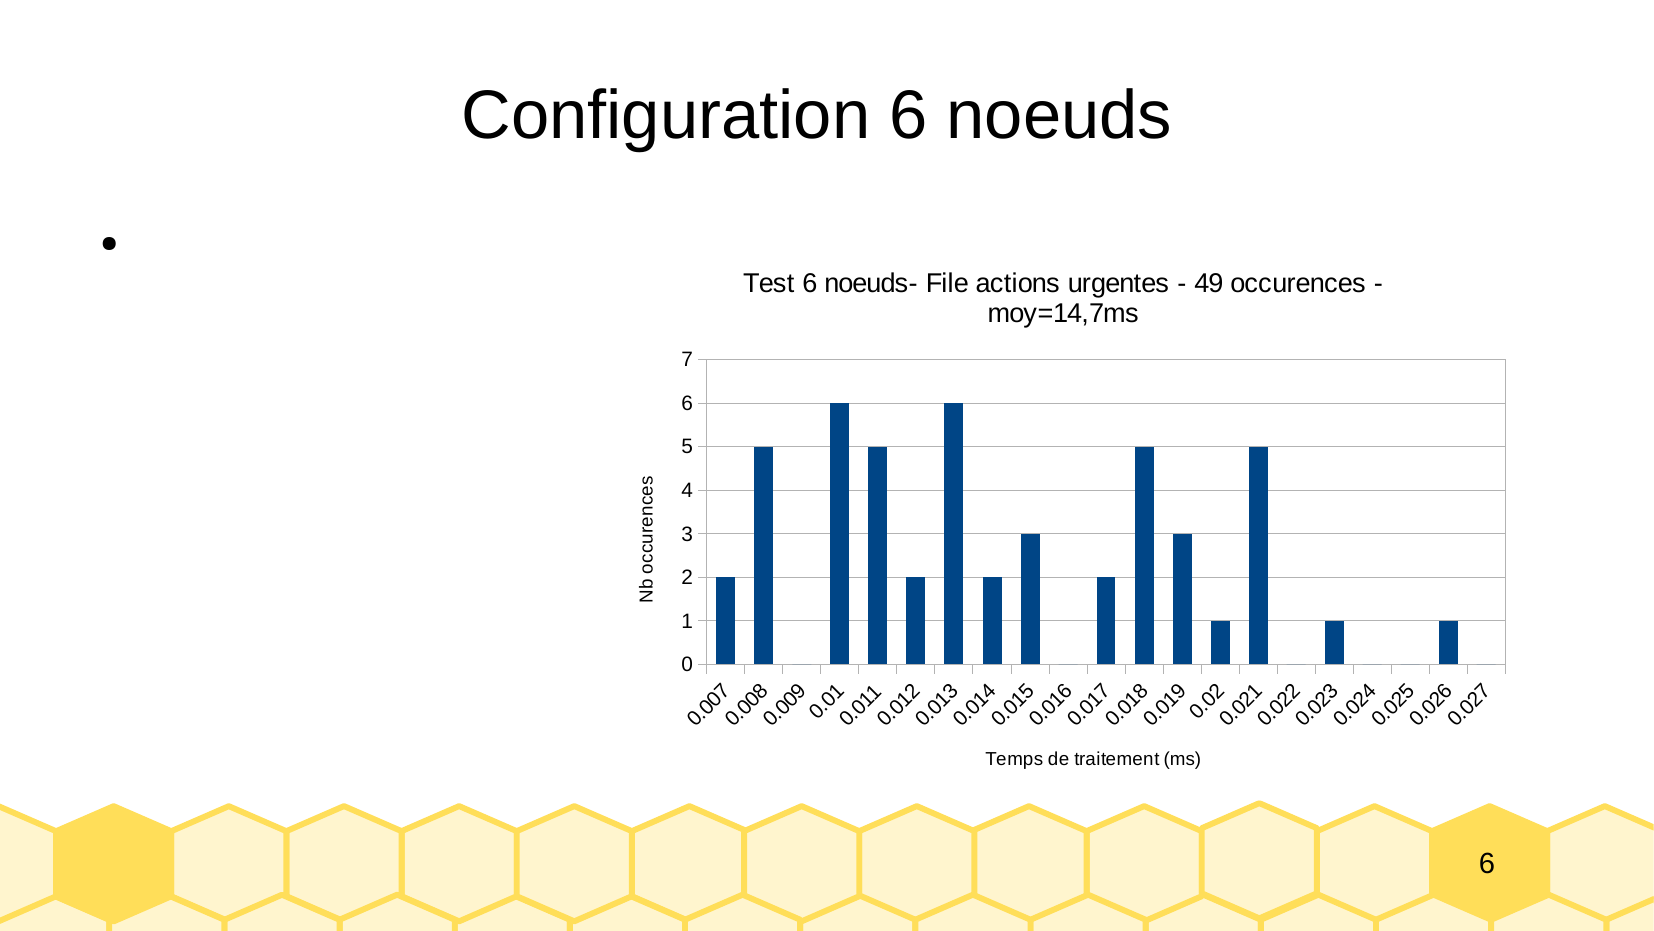

# Configuration 6 noeuds
### Chart: Test 6 noeuds- File actions urgentes - 49 occurences - moy=14,7ms
| Category | Colonne E |
|---|---|
| 0.007 | 2.0 |
| 0.008 | 5.0 |
| 0.009 | 0.0 |
| 0.01 | 6.0 |
| 0.011 | 5.0 |
| 0.012 | 2.0 |
| 0.013 | 6.0 |
| 0.014 | 2.0 |
| 0.015 | 3.0 |
| 0.016 | 0.0 |
| 0.017 | 2.0 |
| 0.018 | 5.0 |
| 0.019 | 3.0 |
| 0.02 | 1.0 |
| 0.021 | 5.0 |
| 0.022 | 0.0 |
| 0.023 | 1.0 |
| 0.024 | 0.0 |
| 0.025 | 0.0 |
| 0.026 | 1.0 |
| 0.027 | 0.0 |